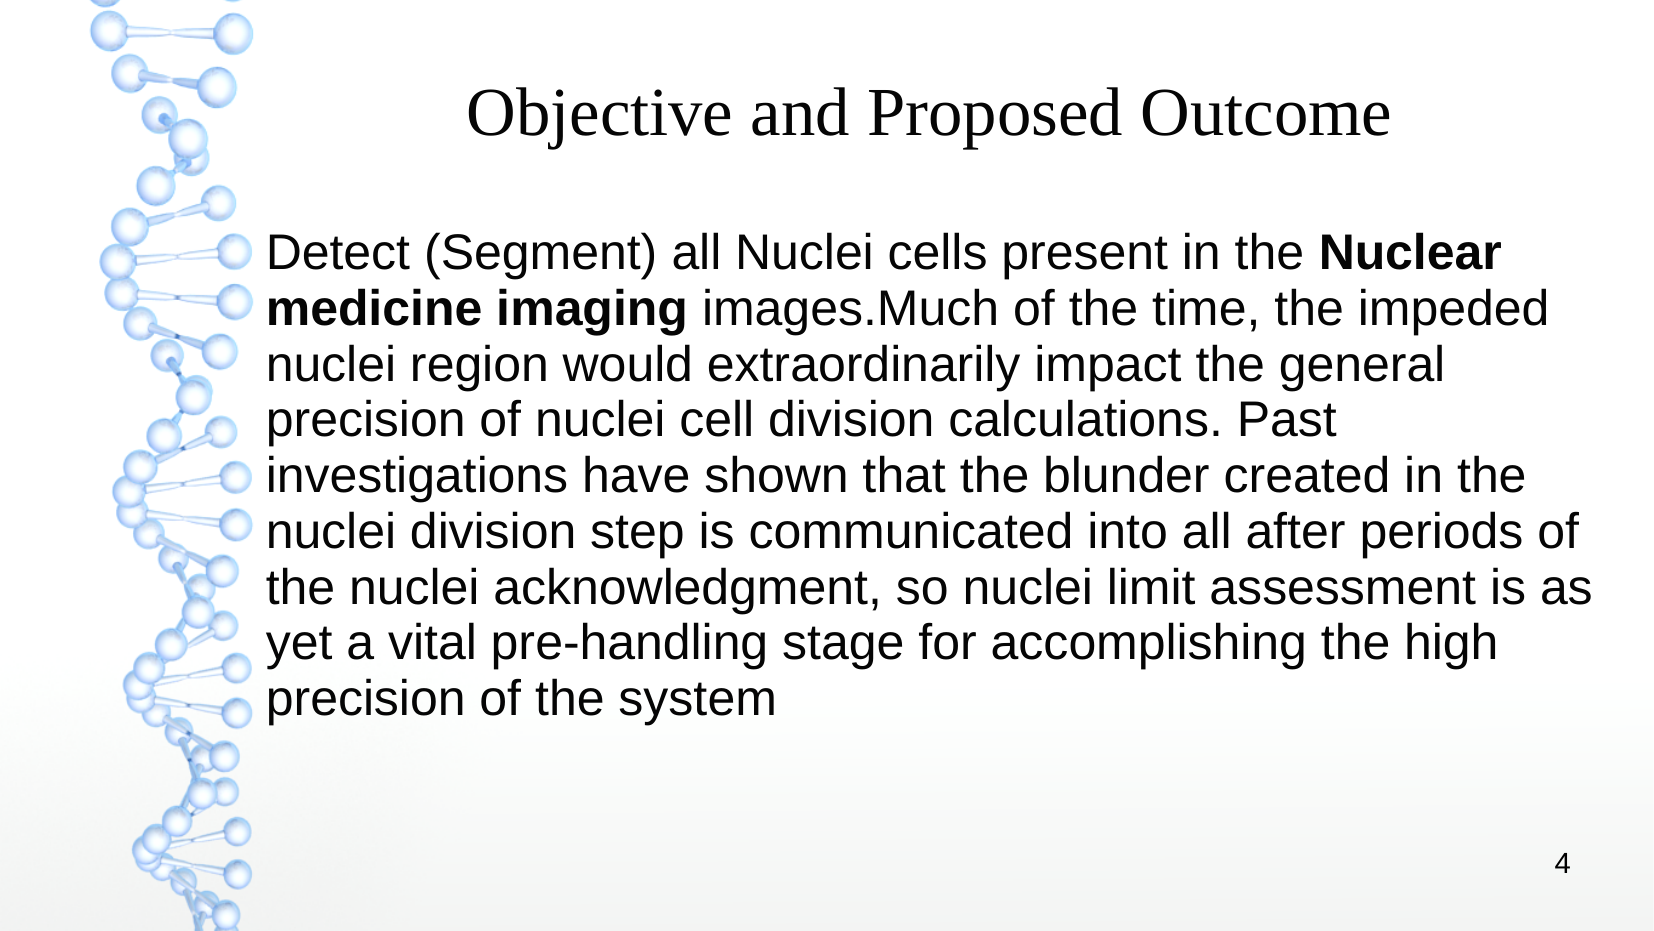

# Objective and Proposed Outcome
Detect (Segment) all Nuclei cells present in the Nuclear medicine imaging images.Much of the time, the impeded nuclei region would extraordinarily impact the general precision of nuclei cell division calculations. Past investigations have shown that the blunder created in the nuclei division step is communicated into all after periods of the nuclei acknowledgment, so nuclei limit assessment is as yet a vital pre-handling stage for accomplishing the high precision of the system
4